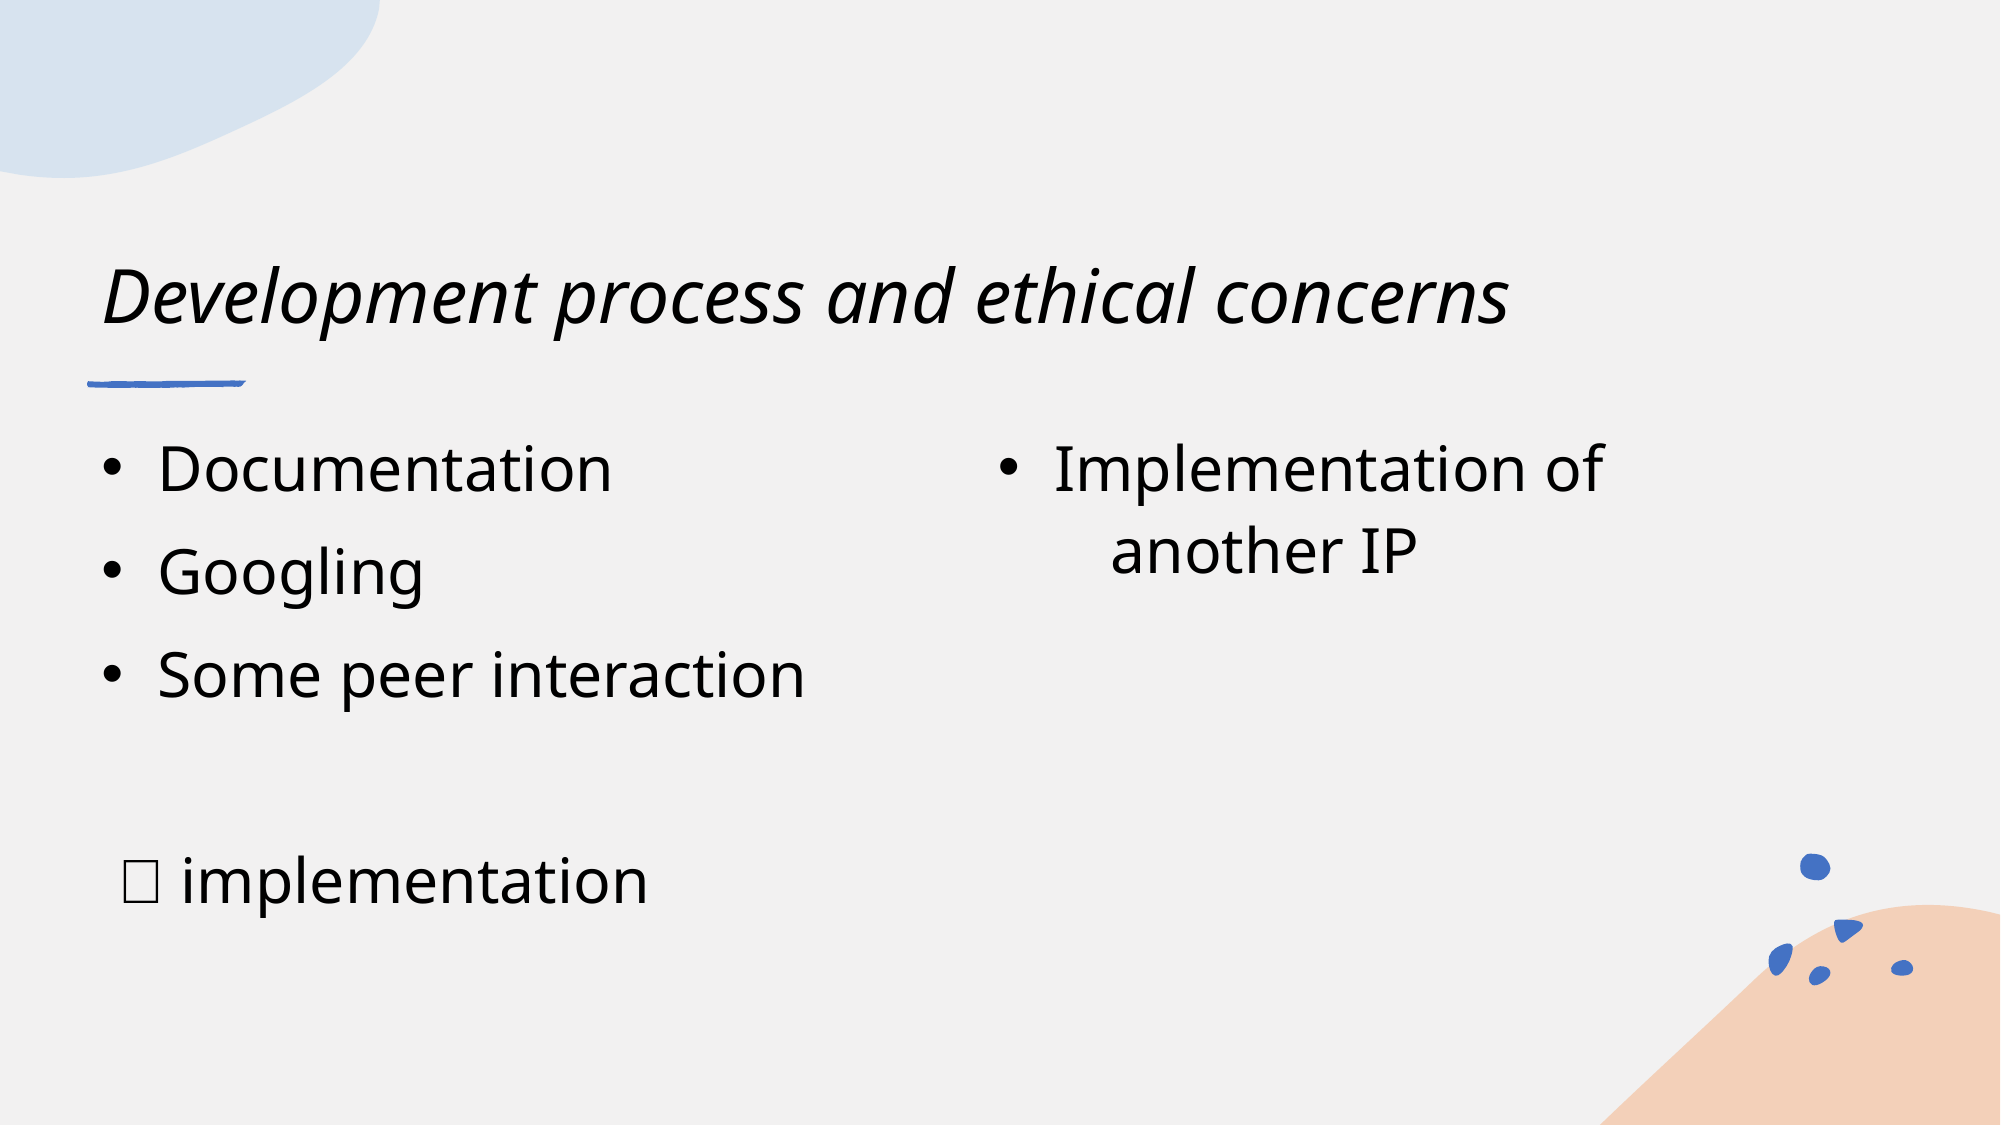

# Development process and ethical concerns
Documentation
Googling
Some peer interaction
  implementation
Implementation of another IP